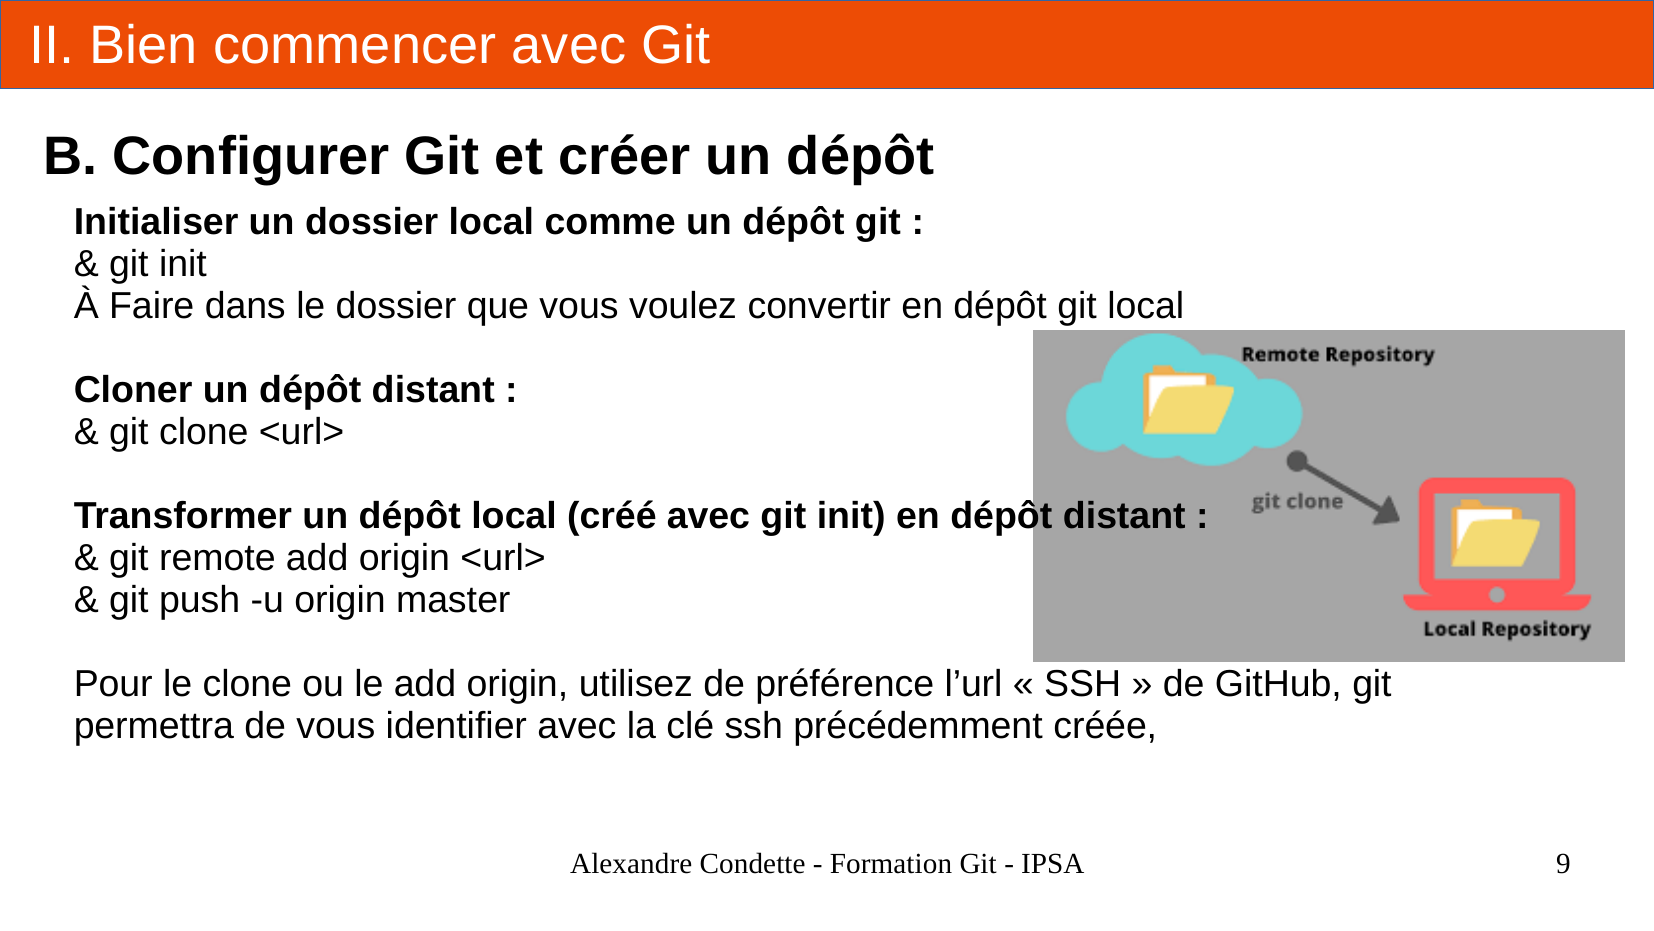

# II. Bien commencer avec Git
B. Configurer Git et créer un dépôt
Initialiser un dossier local comme un dépôt git :
& git init
À Faire dans le dossier que vous voulez convertir en dépôt git local
Cloner un dépôt distant :
& git clone <url>
Transformer un dépôt local (créé avec git init) en dépôt distant :
& git remote add origin <url>
& git push -u origin master
Pour le clone ou le add origin, utilisez de préférence l’url « SSH » de GitHub, git permettra de vous identifier avec la clé ssh précédemment créée,
Alexandre Condette - Formation Git - IPSA
9